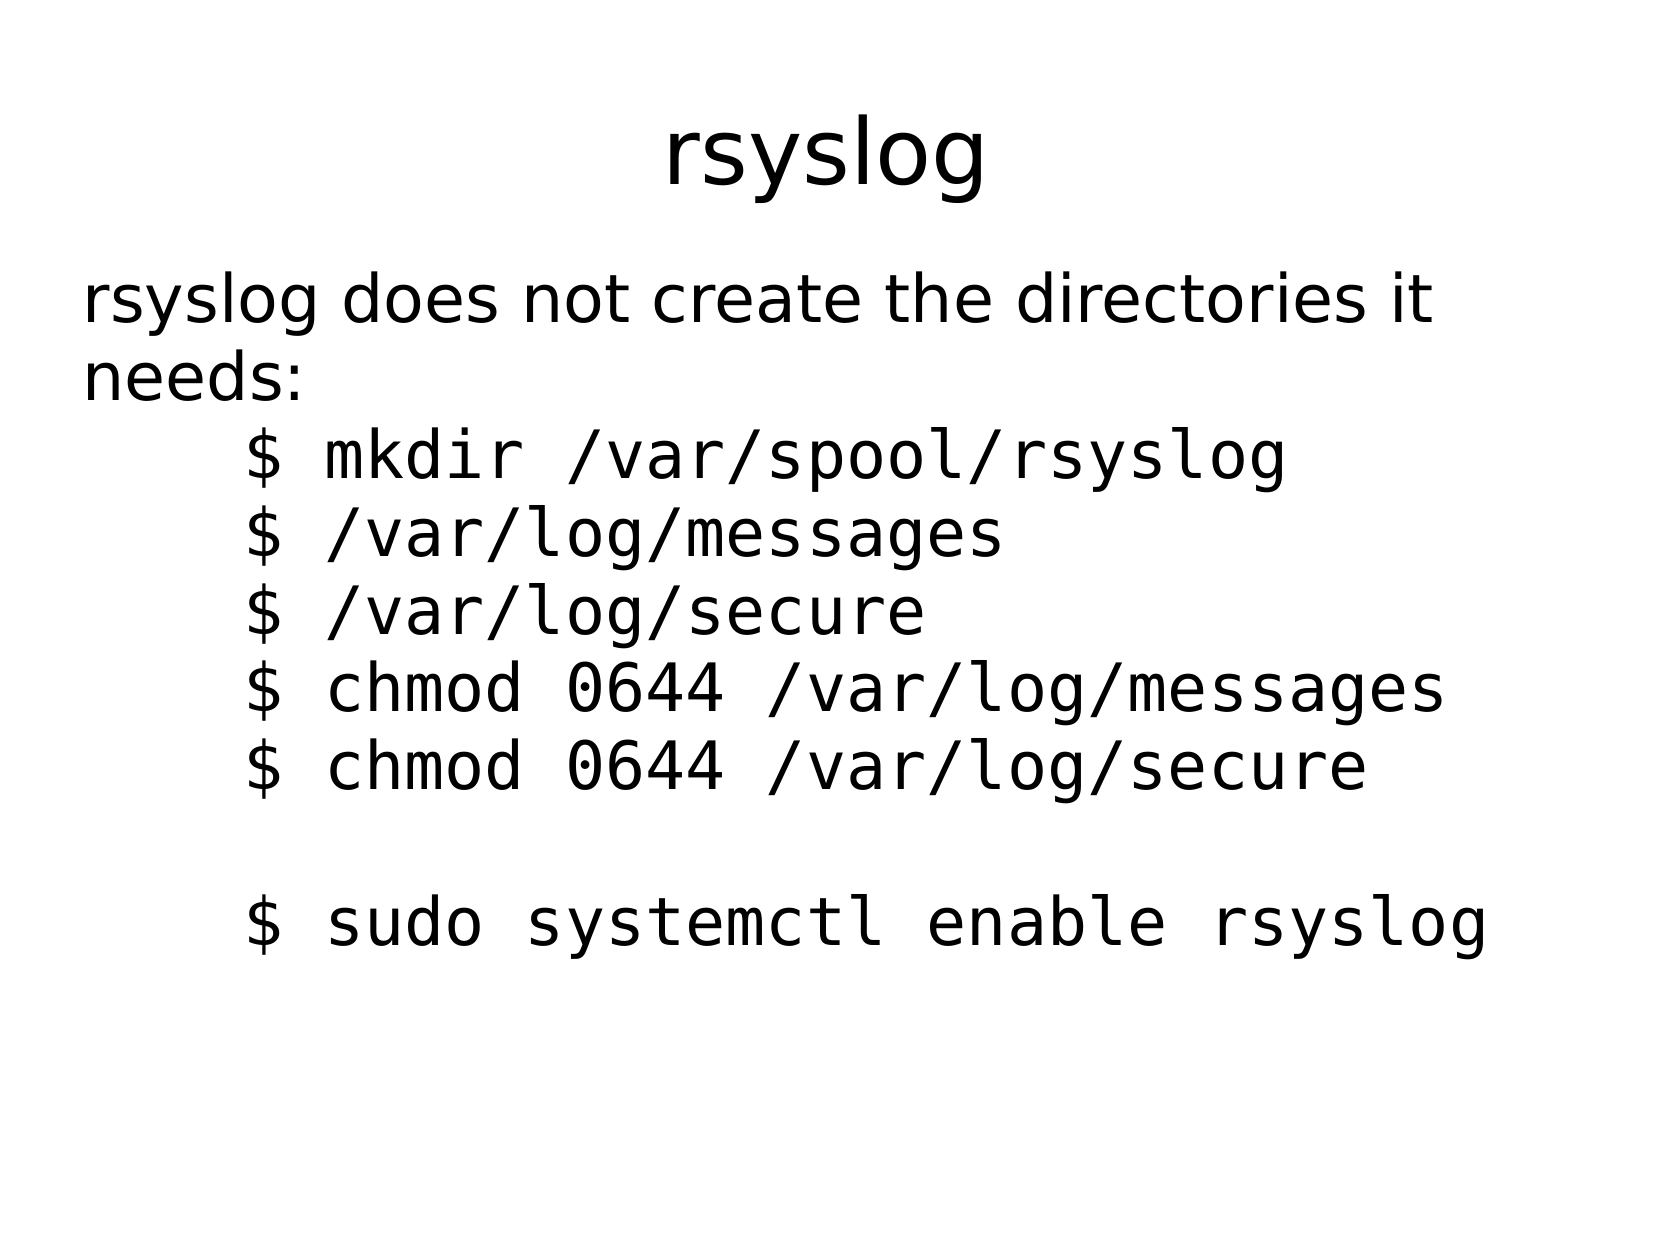

# rsyslog
rsyslog does not create the directories it needs:
 $ mkdir /var/spool/rsyslog
 $ /var/log/messages
 $ /var/log/secure
 $ chmod 0644 /var/log/messages
 $ chmod 0644 /var/log/secure
 $ sudo systemctl enable rsyslog